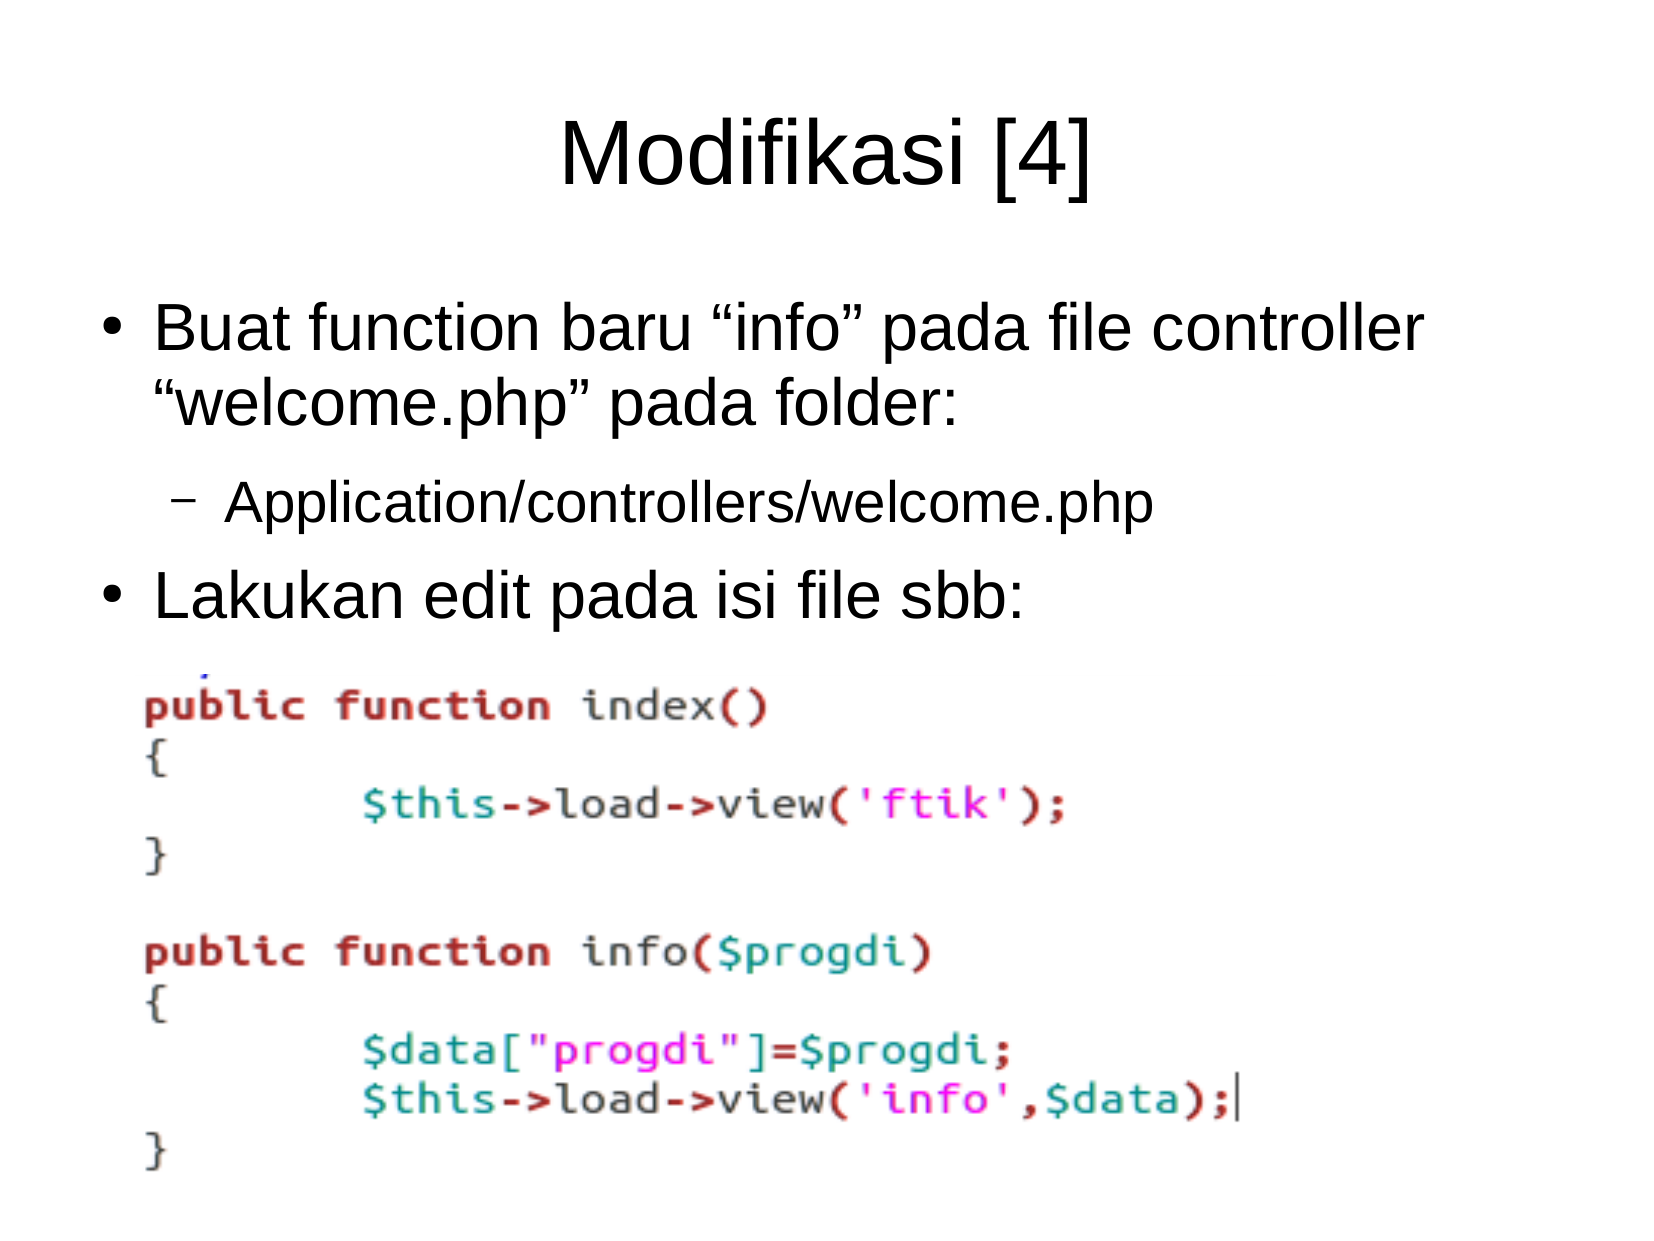

# Modifikasi [4]
Buat function baru “info” pada file controller “welcome.php” pada folder:
Application/controllers/welcome.php
Lakukan edit pada isi file sbb: